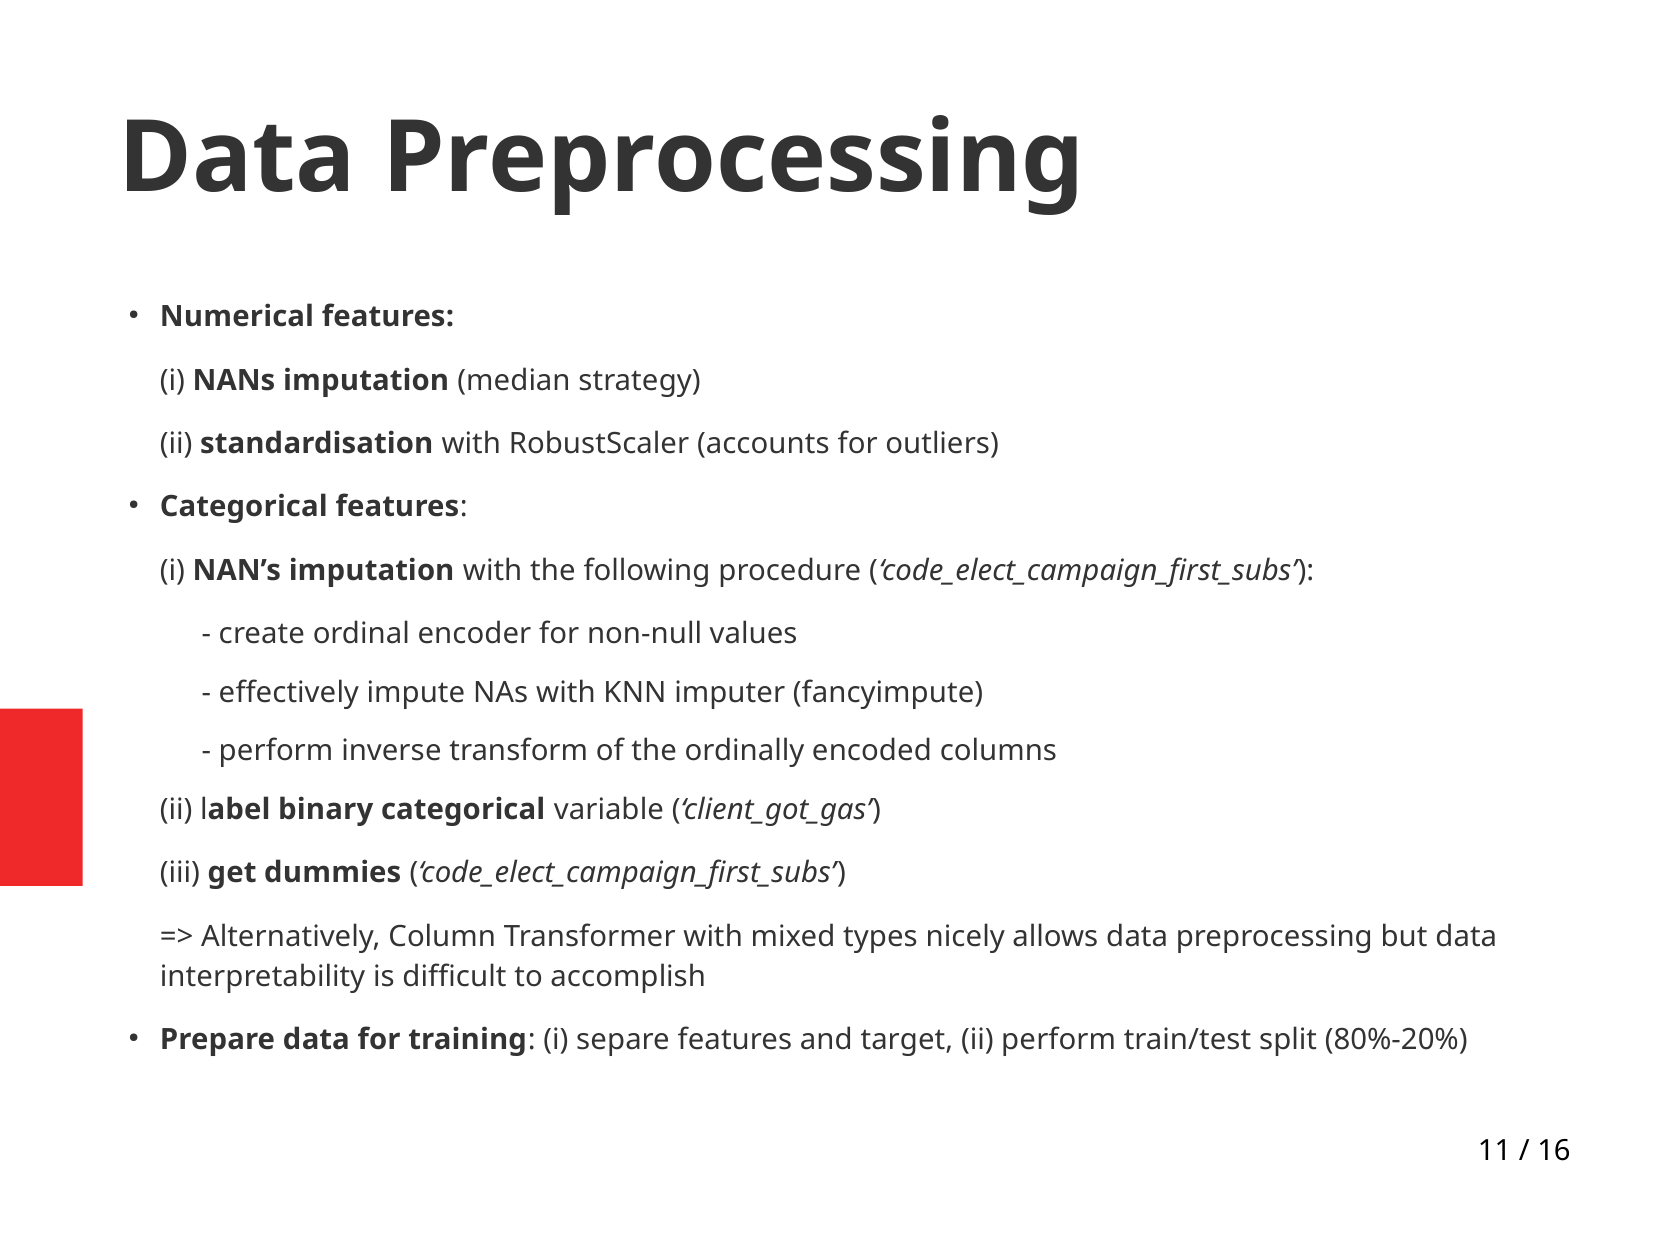

# Data Preprocessing
Numerical features:
(i) NANs imputation (median strategy)
(ii) standardisation with RobustScaler (accounts for outliers)
Categorical features:
(i) NAN’s imputation with the following procedure (‘code_elect_campaign_first_subs’):
- create ordinal encoder for non-null values
- effectively impute NAs with KNN imputer (fancyimpute)
- perform inverse transform of the ordinally encoded columns
(ii) label binary categorical variable (‘client_got_gas’)
(iii) get dummies (‘code_elect_campaign_first_subs’)
=> Alternatively, Column Transformer with mixed types nicely allows data preprocessing but data interpretability is difficult to accomplish
Prepare data for training: (i) separe features and target, (ii) perform train/test split (80%-20%)
11